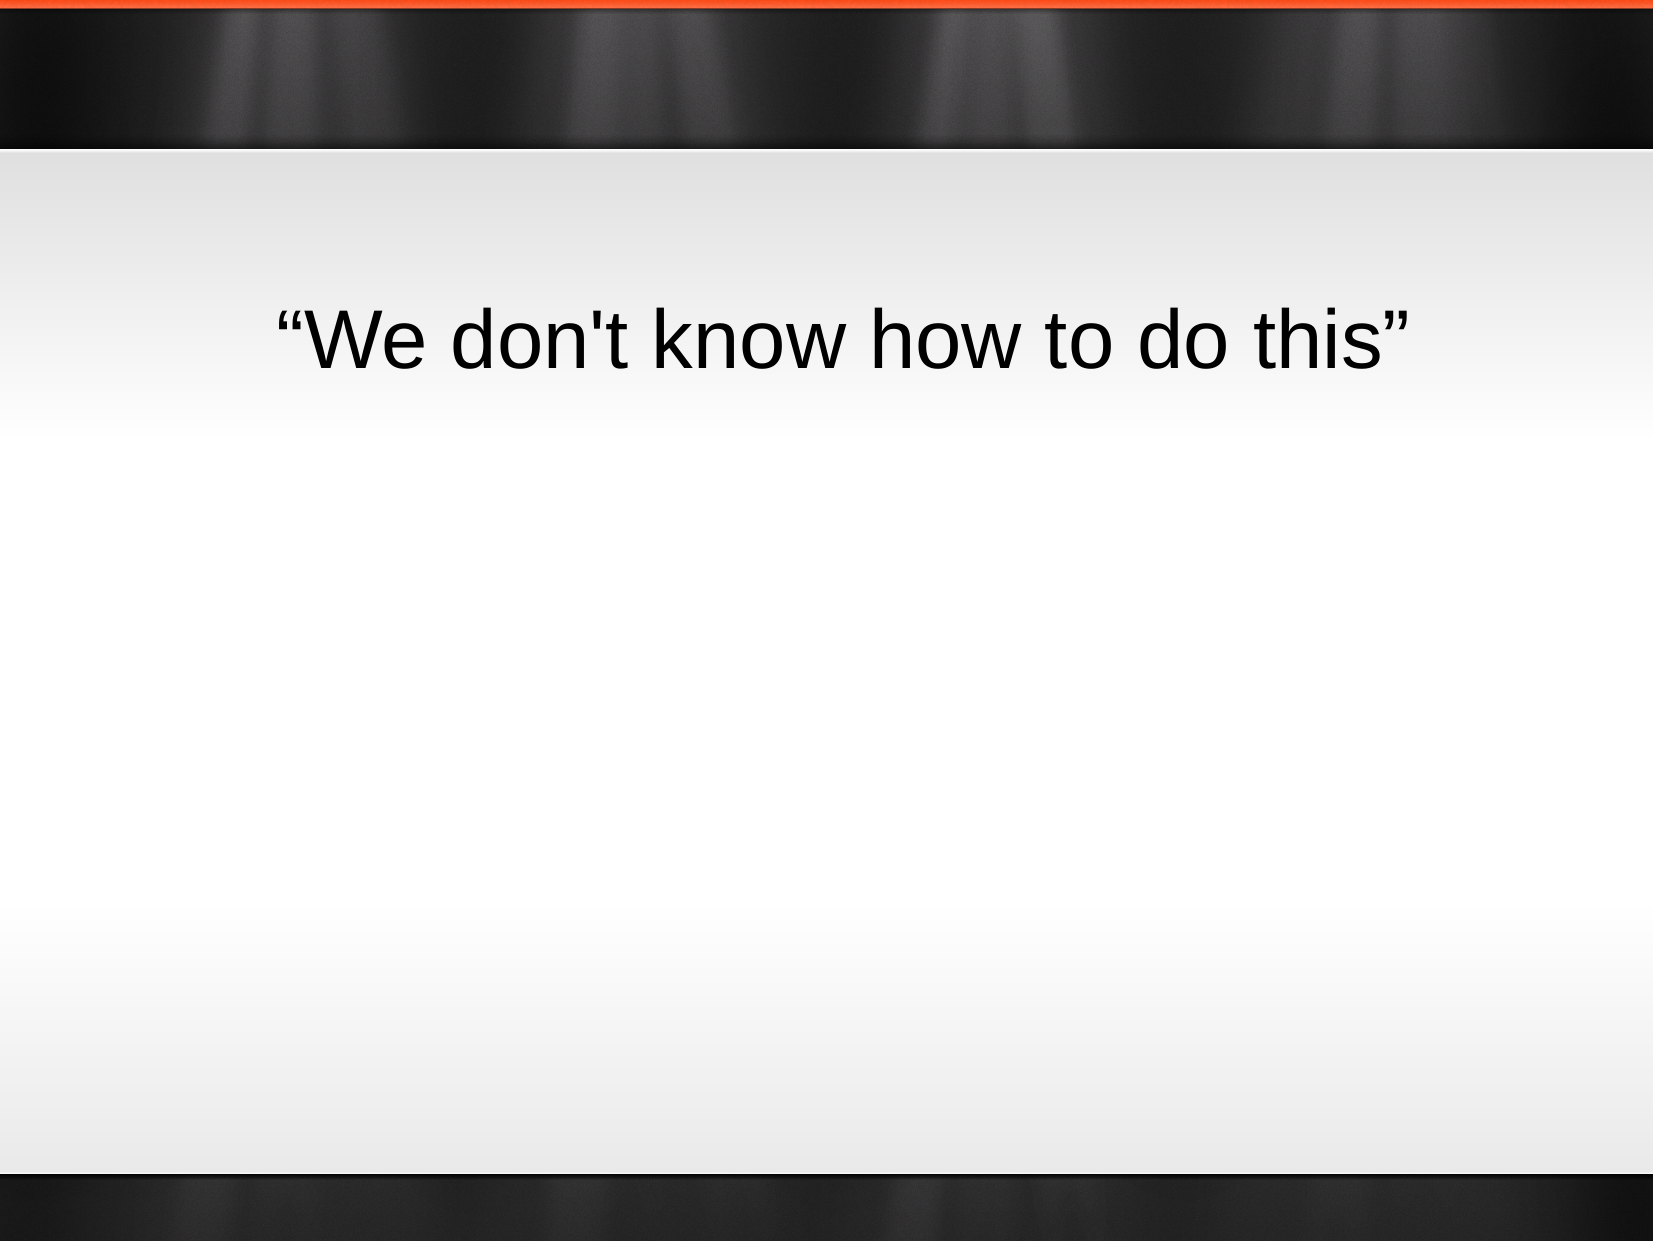

# “We don't know how to do this”